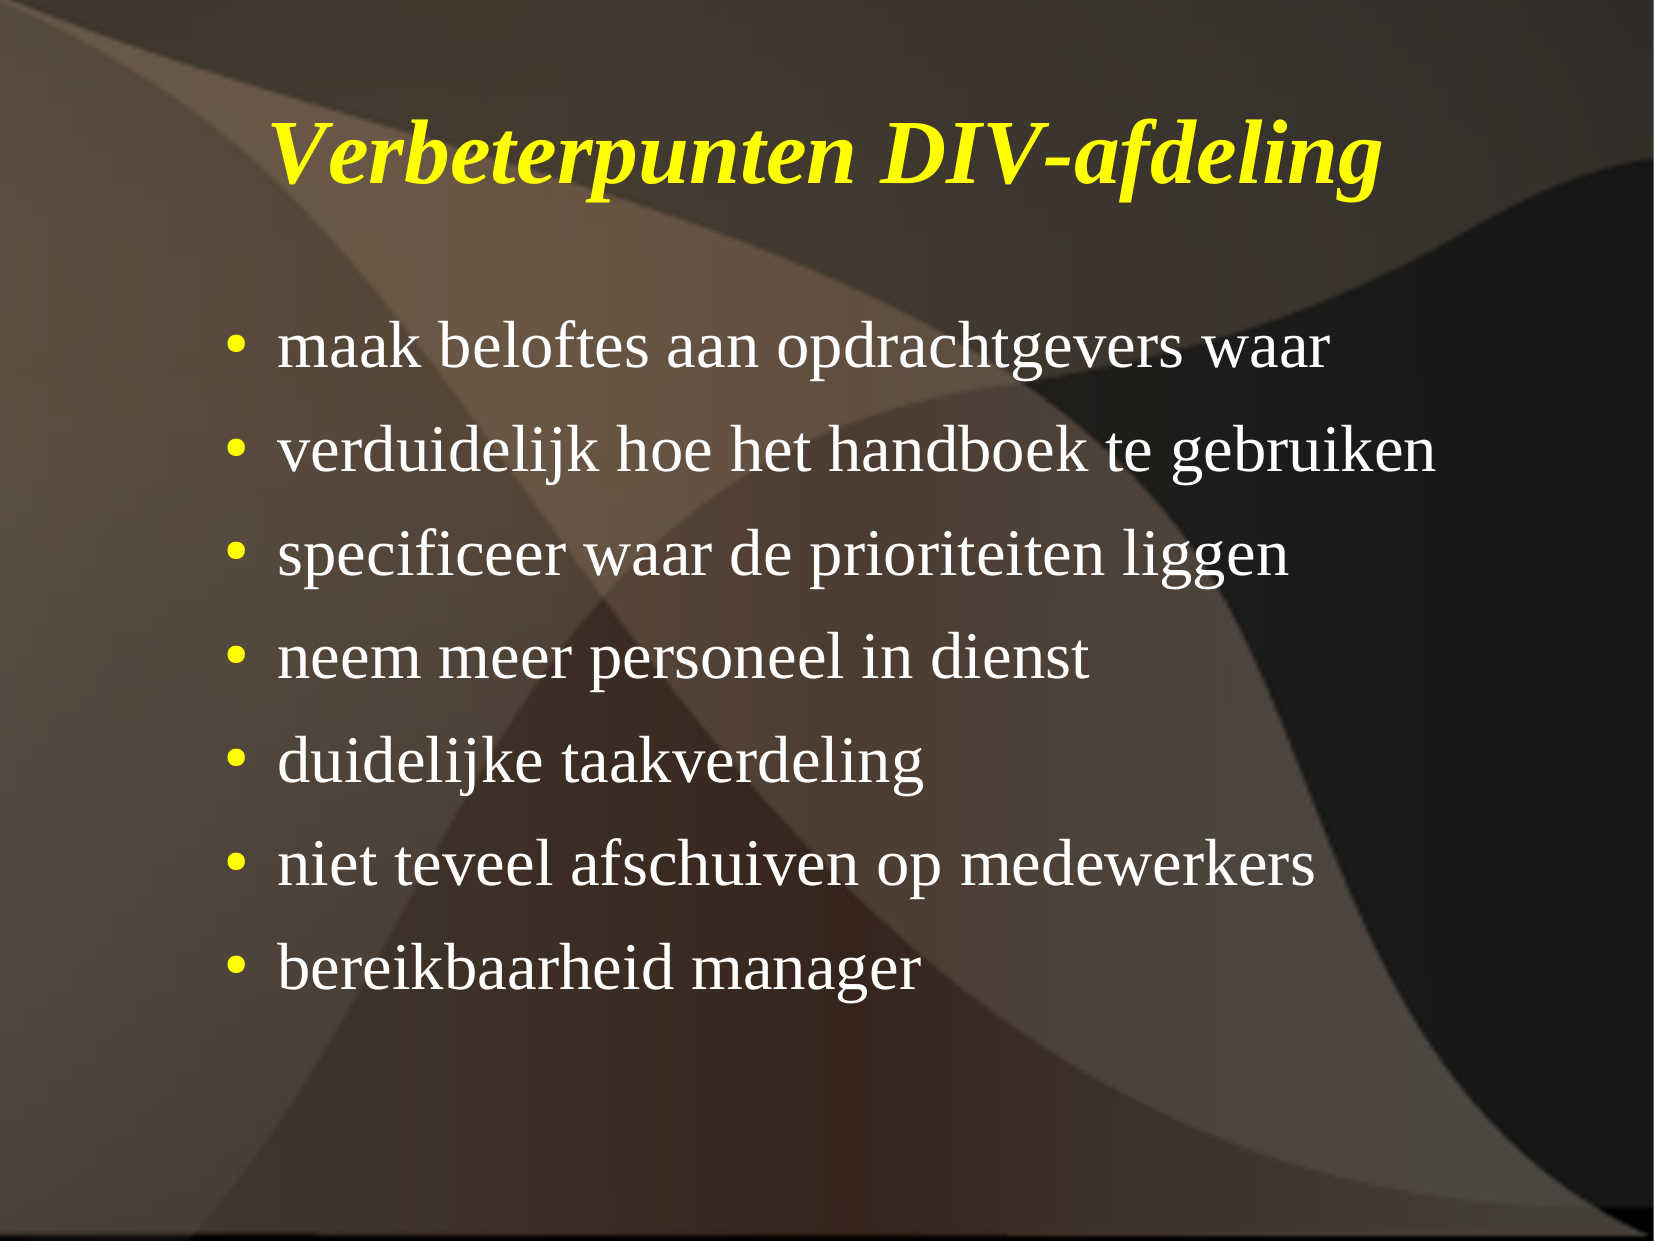

# Verbeterpunten DIV-afdeling
maak beloftes aan opdrachtgevers waar
verduidelijk hoe het handboek te gebruiken
specificeer waar de prioriteiten liggen
neem meer personeel in dienst
duidelijke taakverdeling
niet teveel afschuiven op medewerkers
bereikbaarheid manager